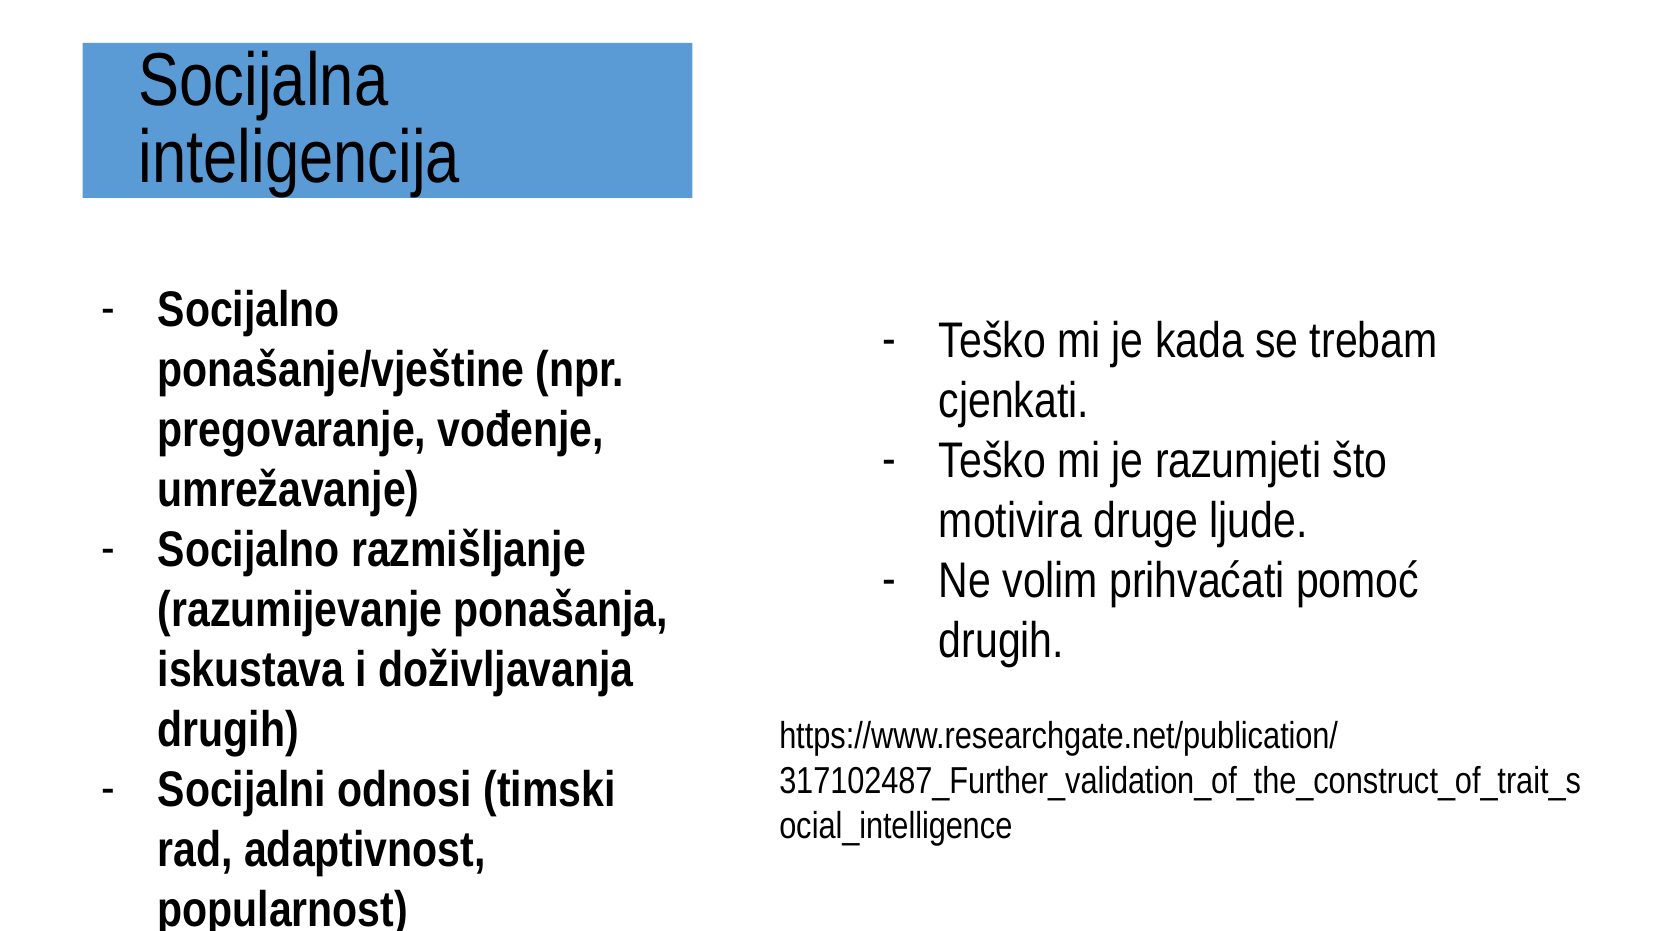

Socijalna inteligencija
Socijalno ponašanje/vještine (npr. pregovaranje, vođenje, umrežavanje)
Socijalno razmišljanje (razumijevanje ponašanja, iskustava i doživljavanja drugih)
Socijalni odnosi (timski rad, adaptivnost, popularnost)
Teško mi je kada se trebam cjenkati.
Teško mi je razumjeti što motivira druge ljude.
Ne volim prihvaćati pomoć drugih.
https://www.researchgate.net/publication/317102487_Further_validation_of_the_construct_of_trait_social_intelligence